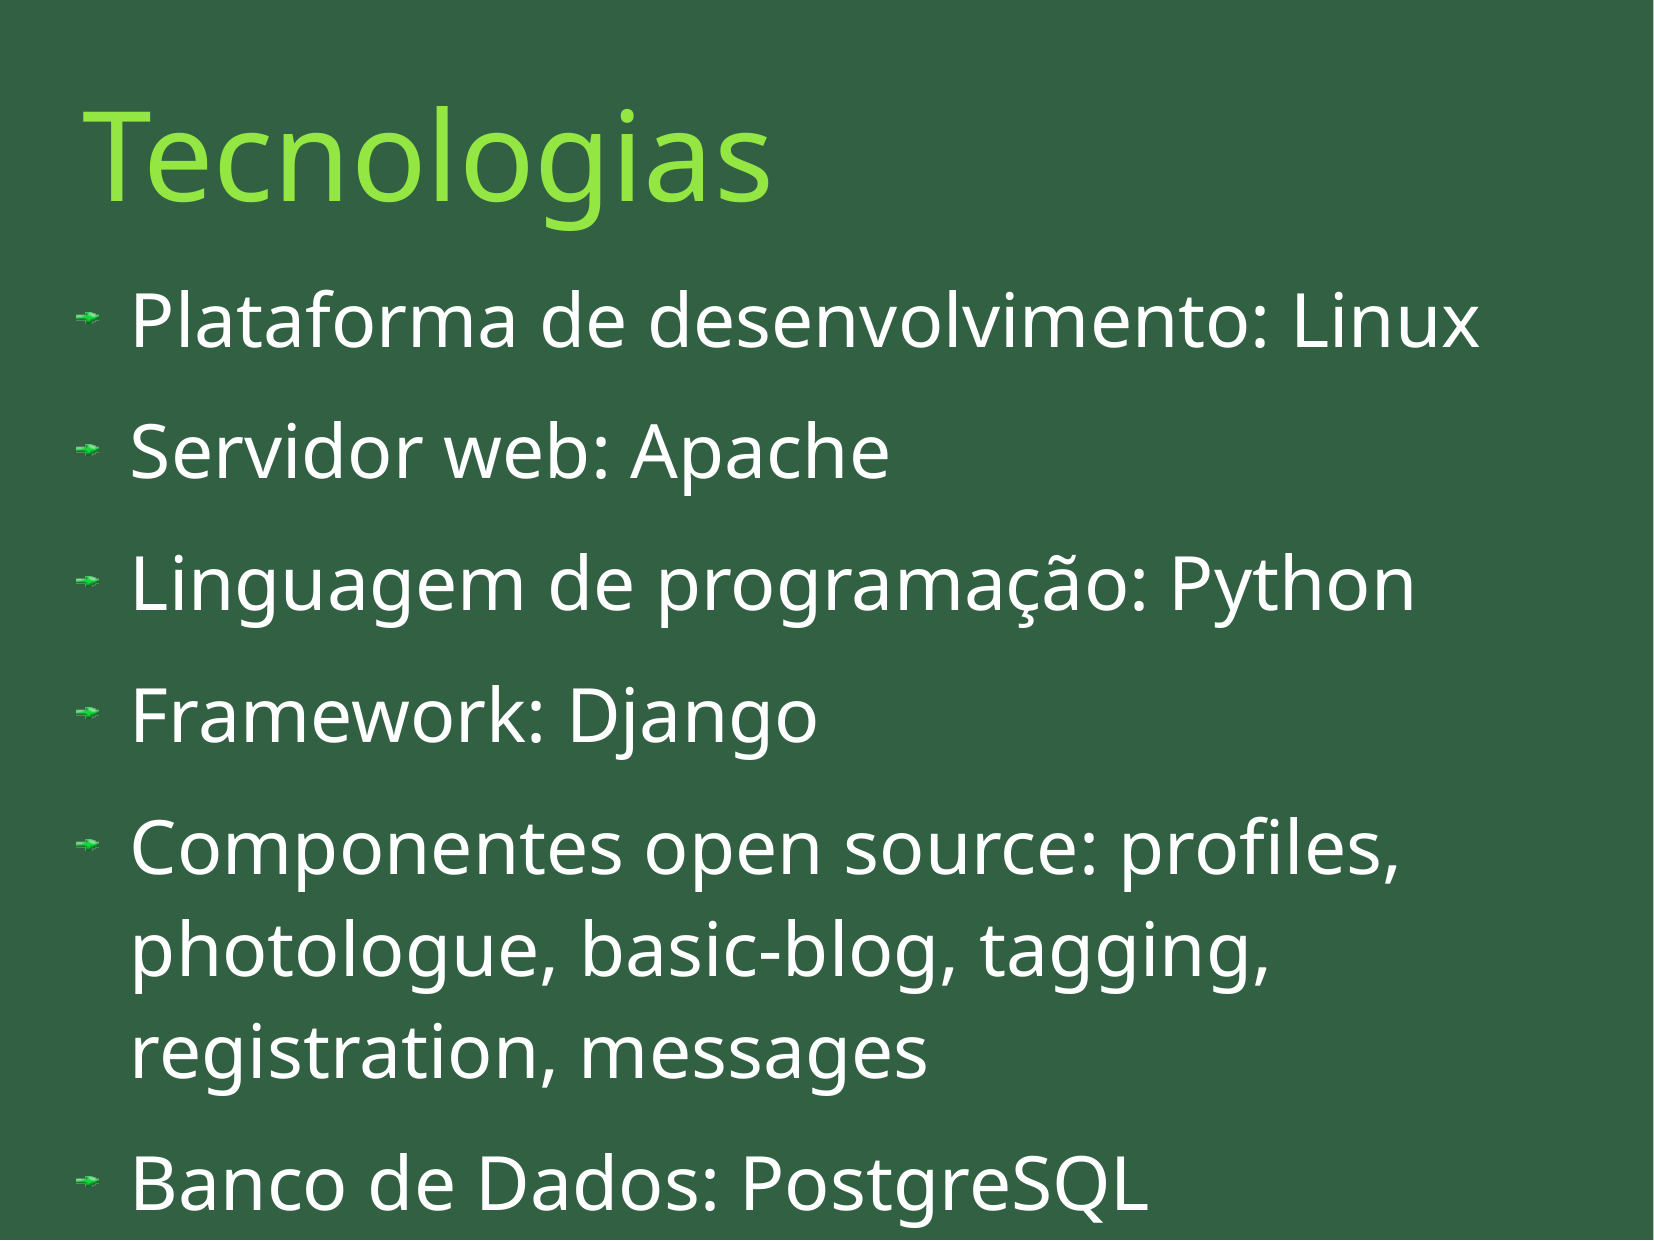

# Tecnologias
Plataforma de desenvolvimento: Linux
Servidor web: Apache
Linguagem de programação: Python
Framework: Django
Componentes open source: profiles, photologue, basic-blog, tagging, registration, messages
Banco de Dados: PostgreSQL
Controle de versão: Git